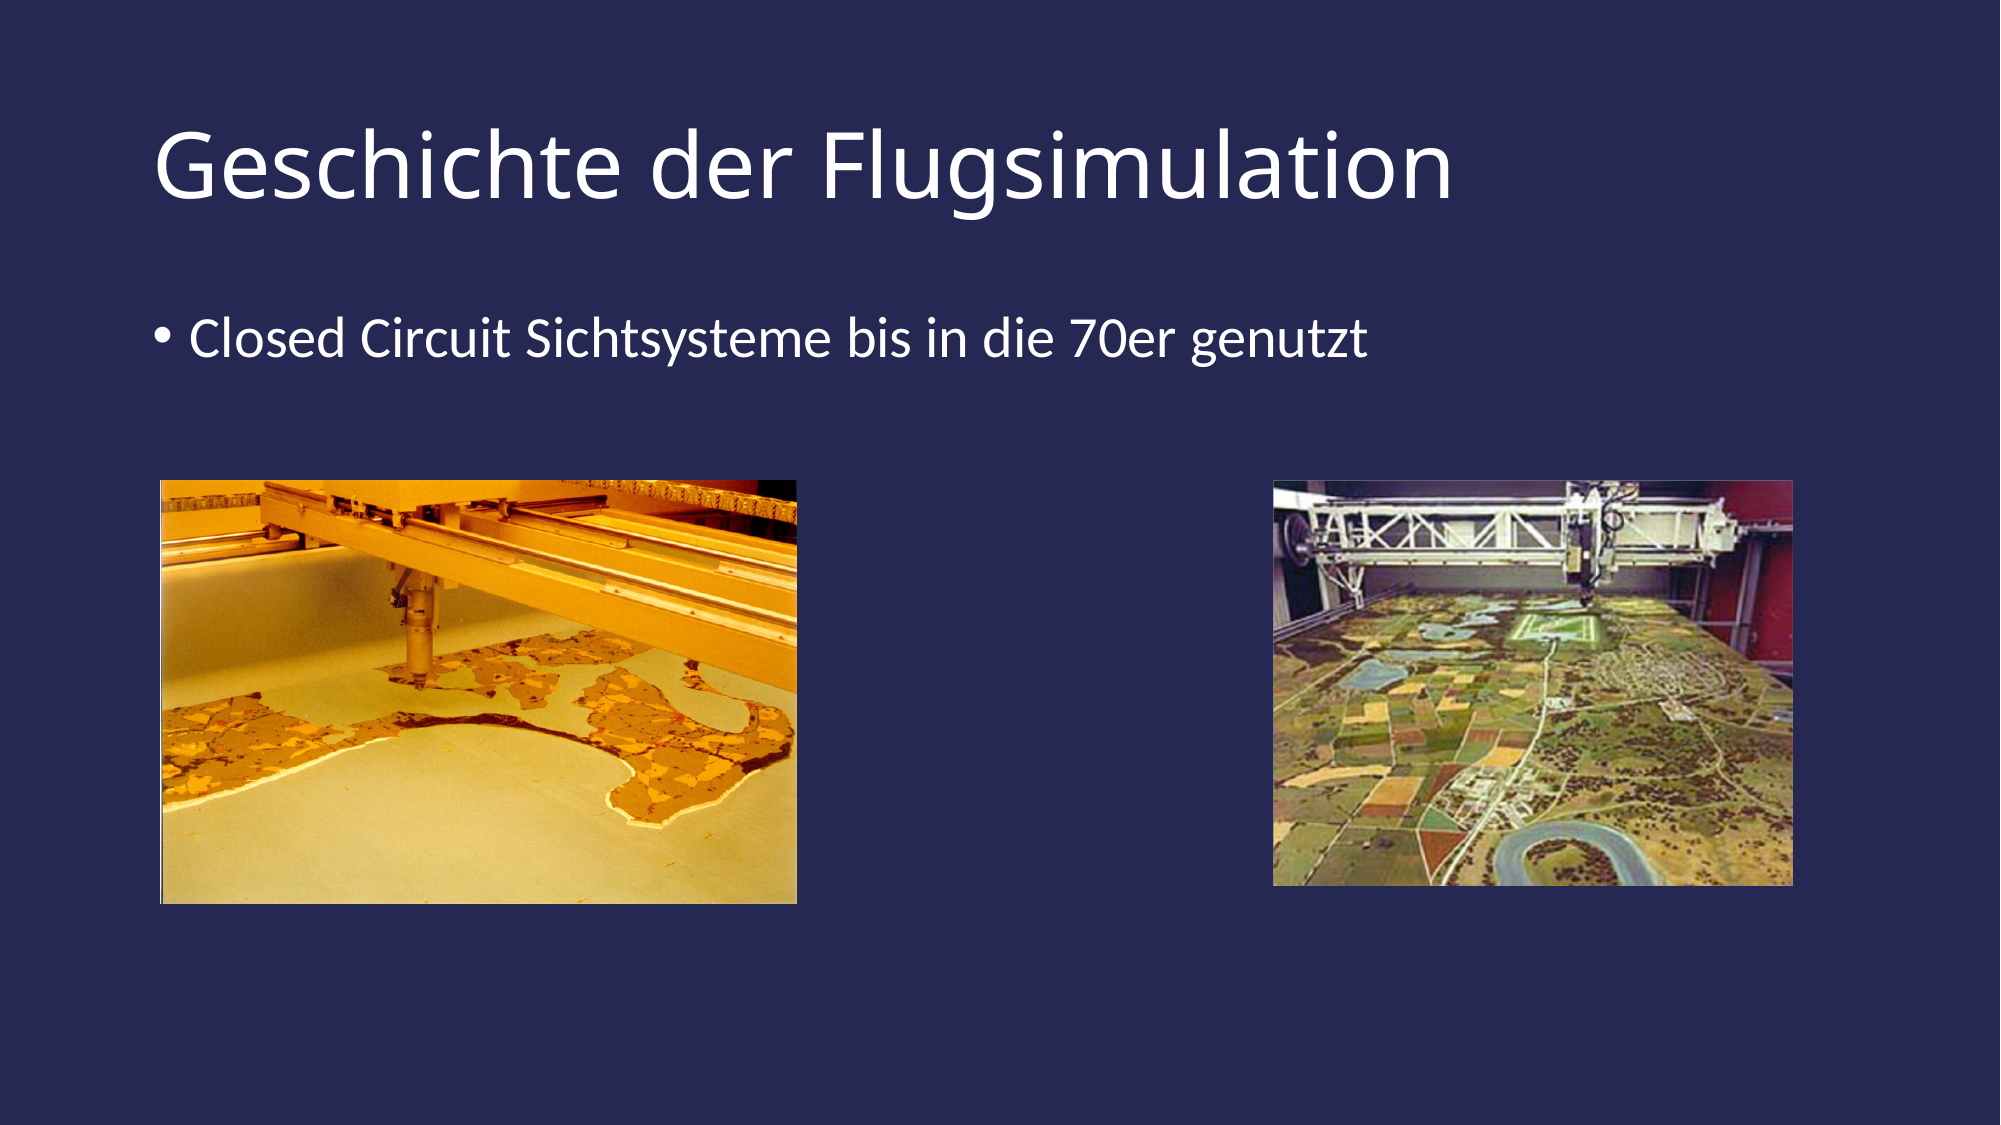

# Geschichte der Flugsimulation
Closed Circuit Sichtsysteme bis in die 70er genutzt